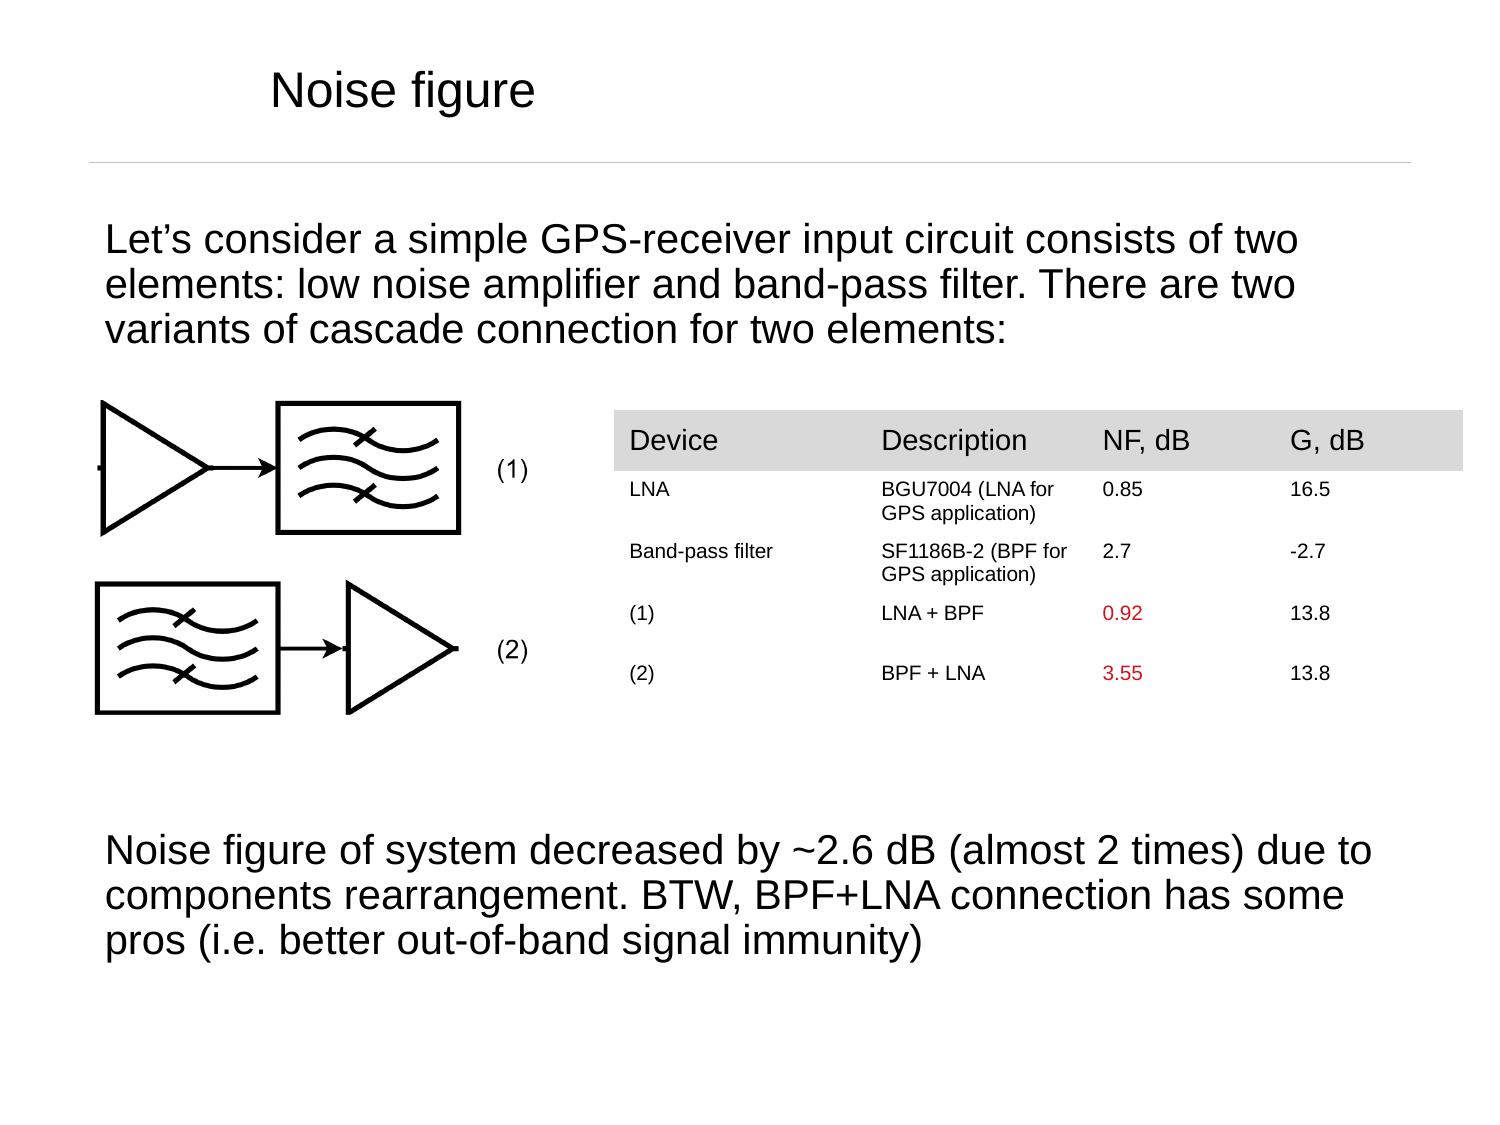

Noise figure
# Let’s consider a simple GPS-receiver input circuit consists of two elements: low noise amplifier and band-pass filter. There are two variants of cascade connection for two elements:
Noise figure of system decreased by ~2.6 dB (almost 2 times) due to components rearrangement. BTW, BPF+LNA connection has some pros (i.e. better out-of-band signal immunity)
| Device | Description | NF, dB | G, dB |
| --- | --- | --- | --- |
| LNA | BGU7004 (LNA for GPS application) | 0.85 | 16.5 |
| Band-pass filter | SF1186B-2 (BPF for GPS application) | 2.7 | -2.7 |
| (1) | LNA + BPF | 0.92 | 13.8 |
| (2) | BPF + LNA | 3.55 | 13.8 |